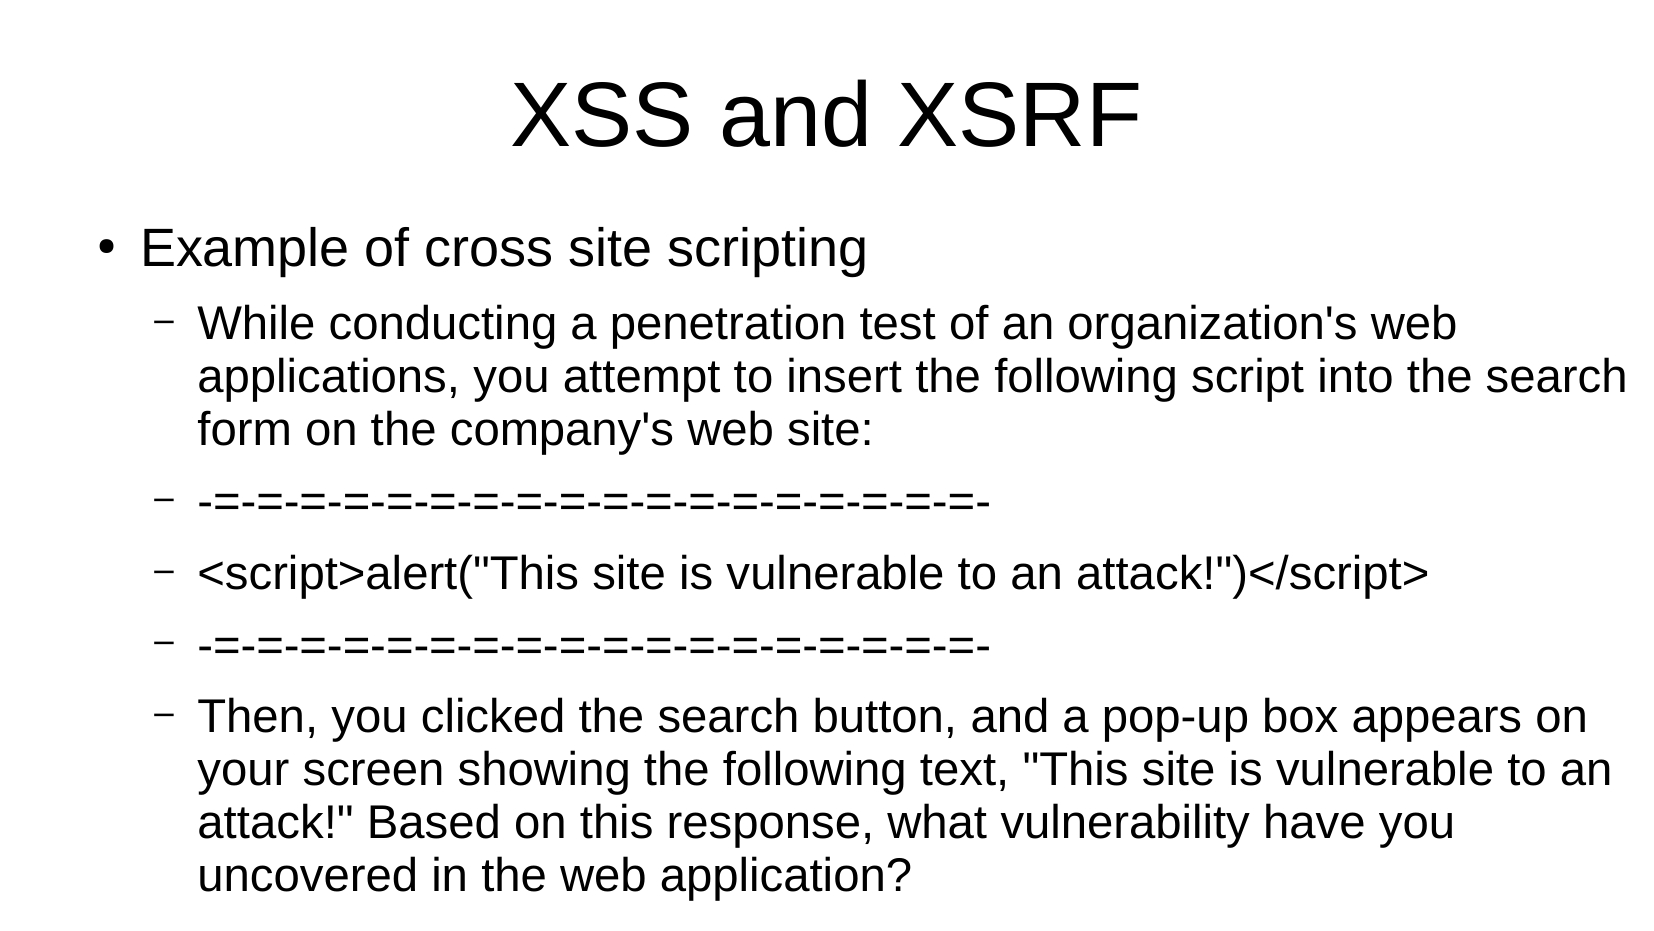

# XSS and XSRF
Example of cross site scripting
While conducting a penetration test of an organization's web applications, you attempt to insert the following script into the search form on the company's web site:
-=-=-=-=-=-=-=-=-=-=-=-=-=-=-=-=-=-=-
<script>alert("This site is vulnerable to an attack!")</script>
-=-=-=-=-=-=-=-=-=-=-=-=-=-=-=-=-=-=-
Then, you clicked the search button, and a pop-up box appears on your screen showing the following text, "This site is vulnerable to an attack!" Based on this response, what vulnerability have you uncovered in the web application?